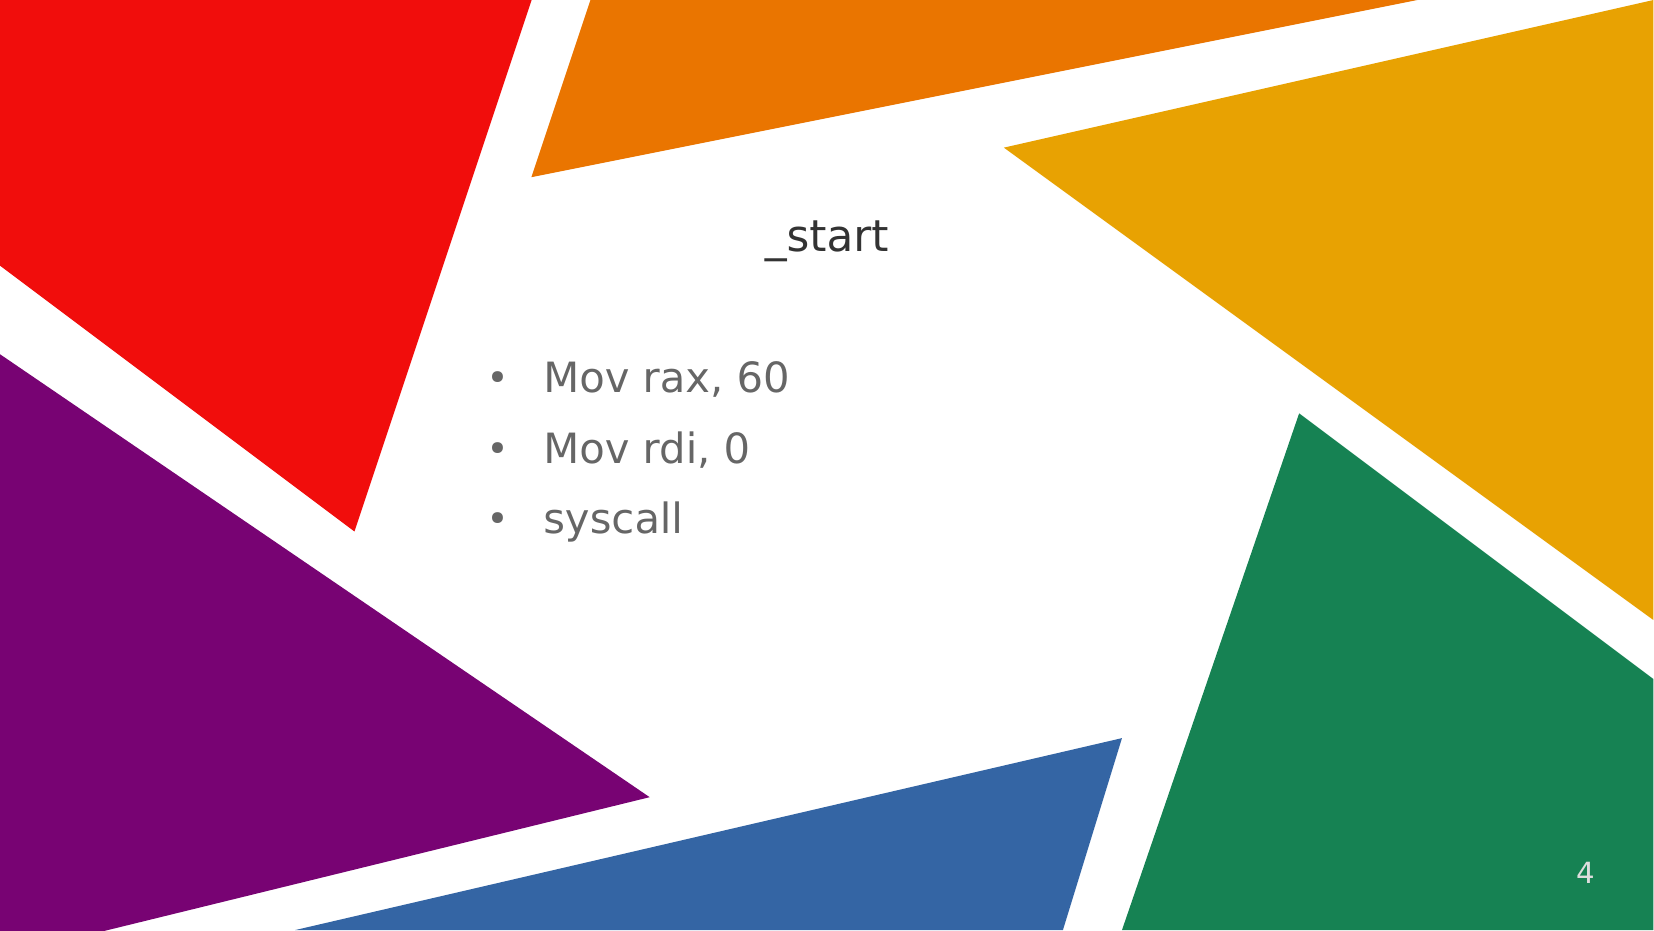

# _start
Mov rax, 60
Mov rdi, 0
syscall
4